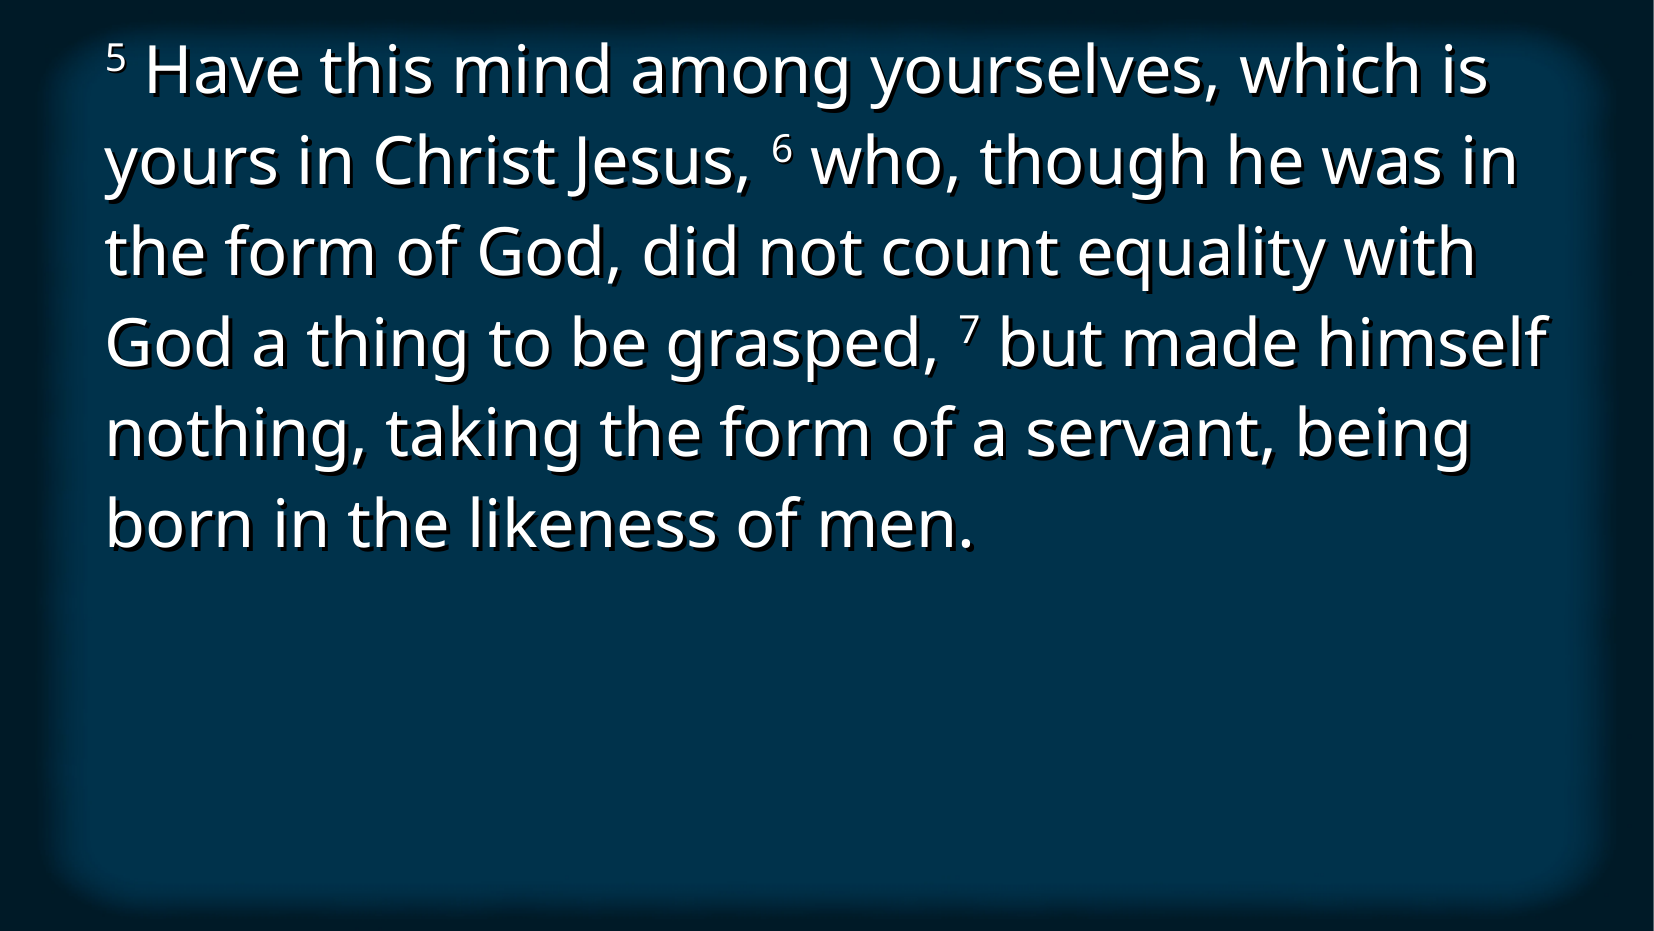

5 Have this mind among yourselves, which is yours in Christ Jesus, 6 who, though he was in the form of God, did not count equality with God a thing to be grasped, 7 but made himself nothing, taking the form of a servant, being born in the likeness of men.